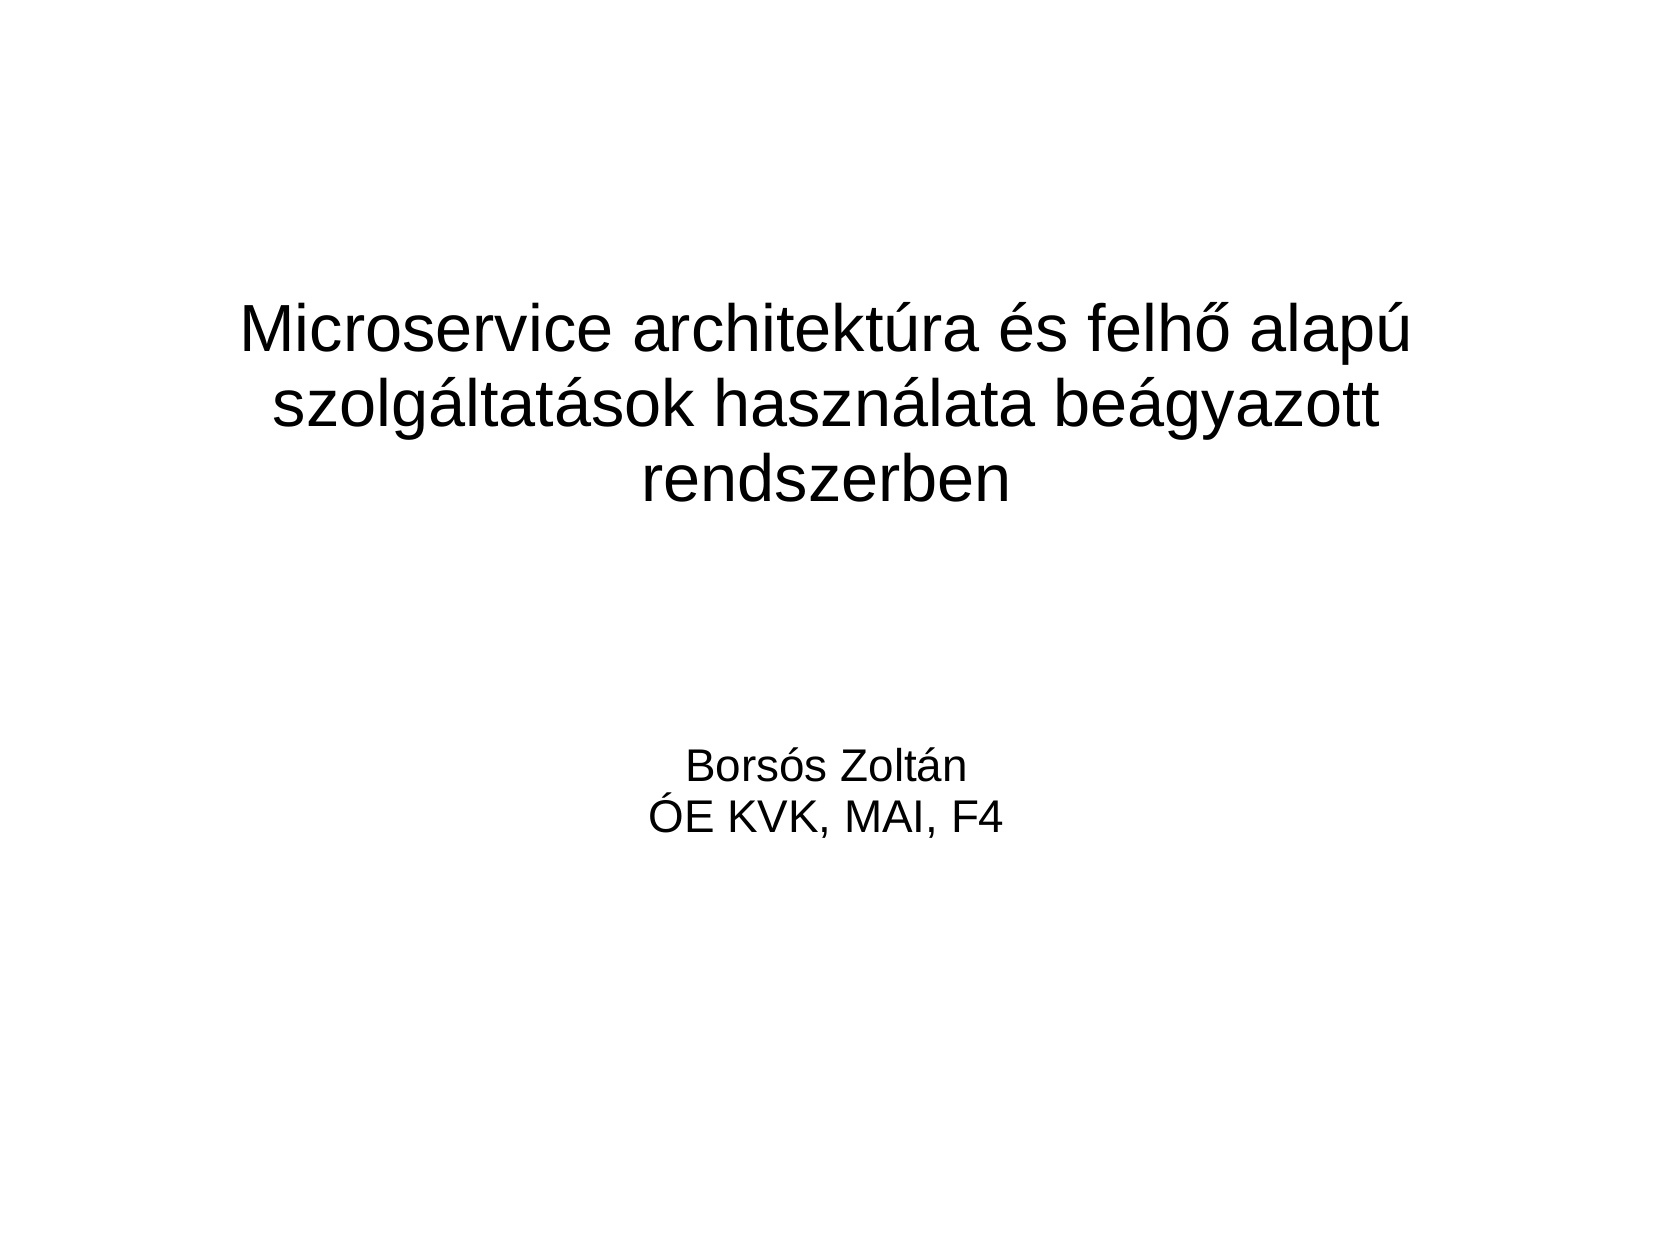

# Microservice architektúra és felhő alapú szolgáltatások használata beágyazott rendszerben
Borsós Zoltán
ÓE KVK, MAI, F4